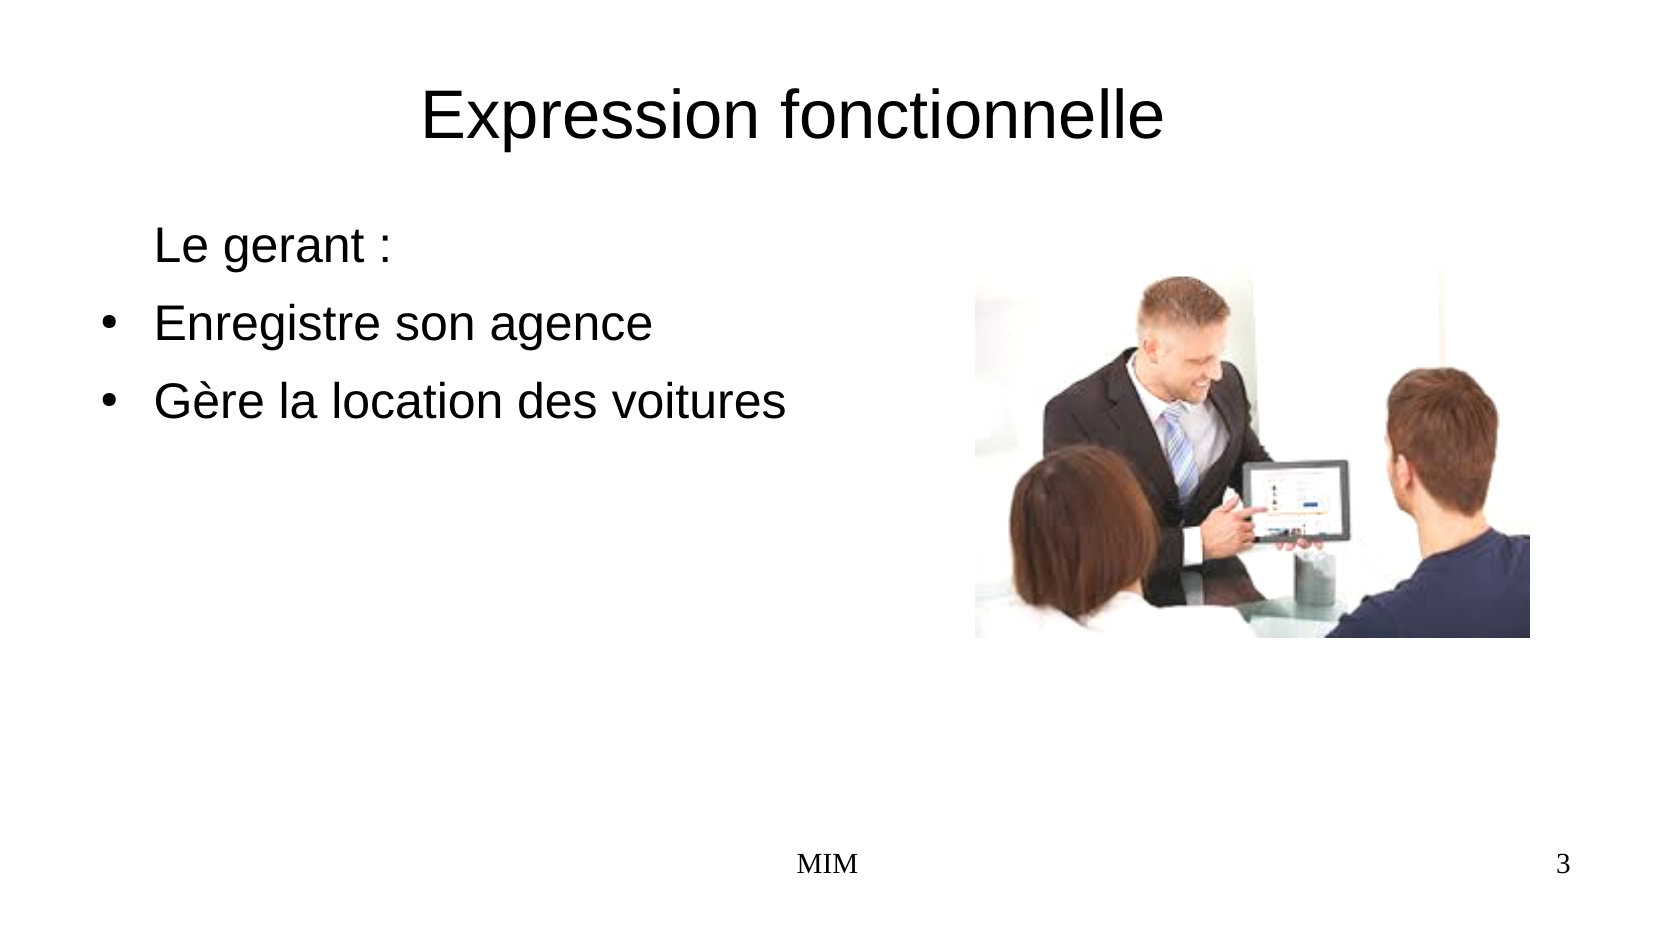

# Expression fonctionnelle
Le gerant :
Enregistre son agence
Gère la location des voitures
MIM
3